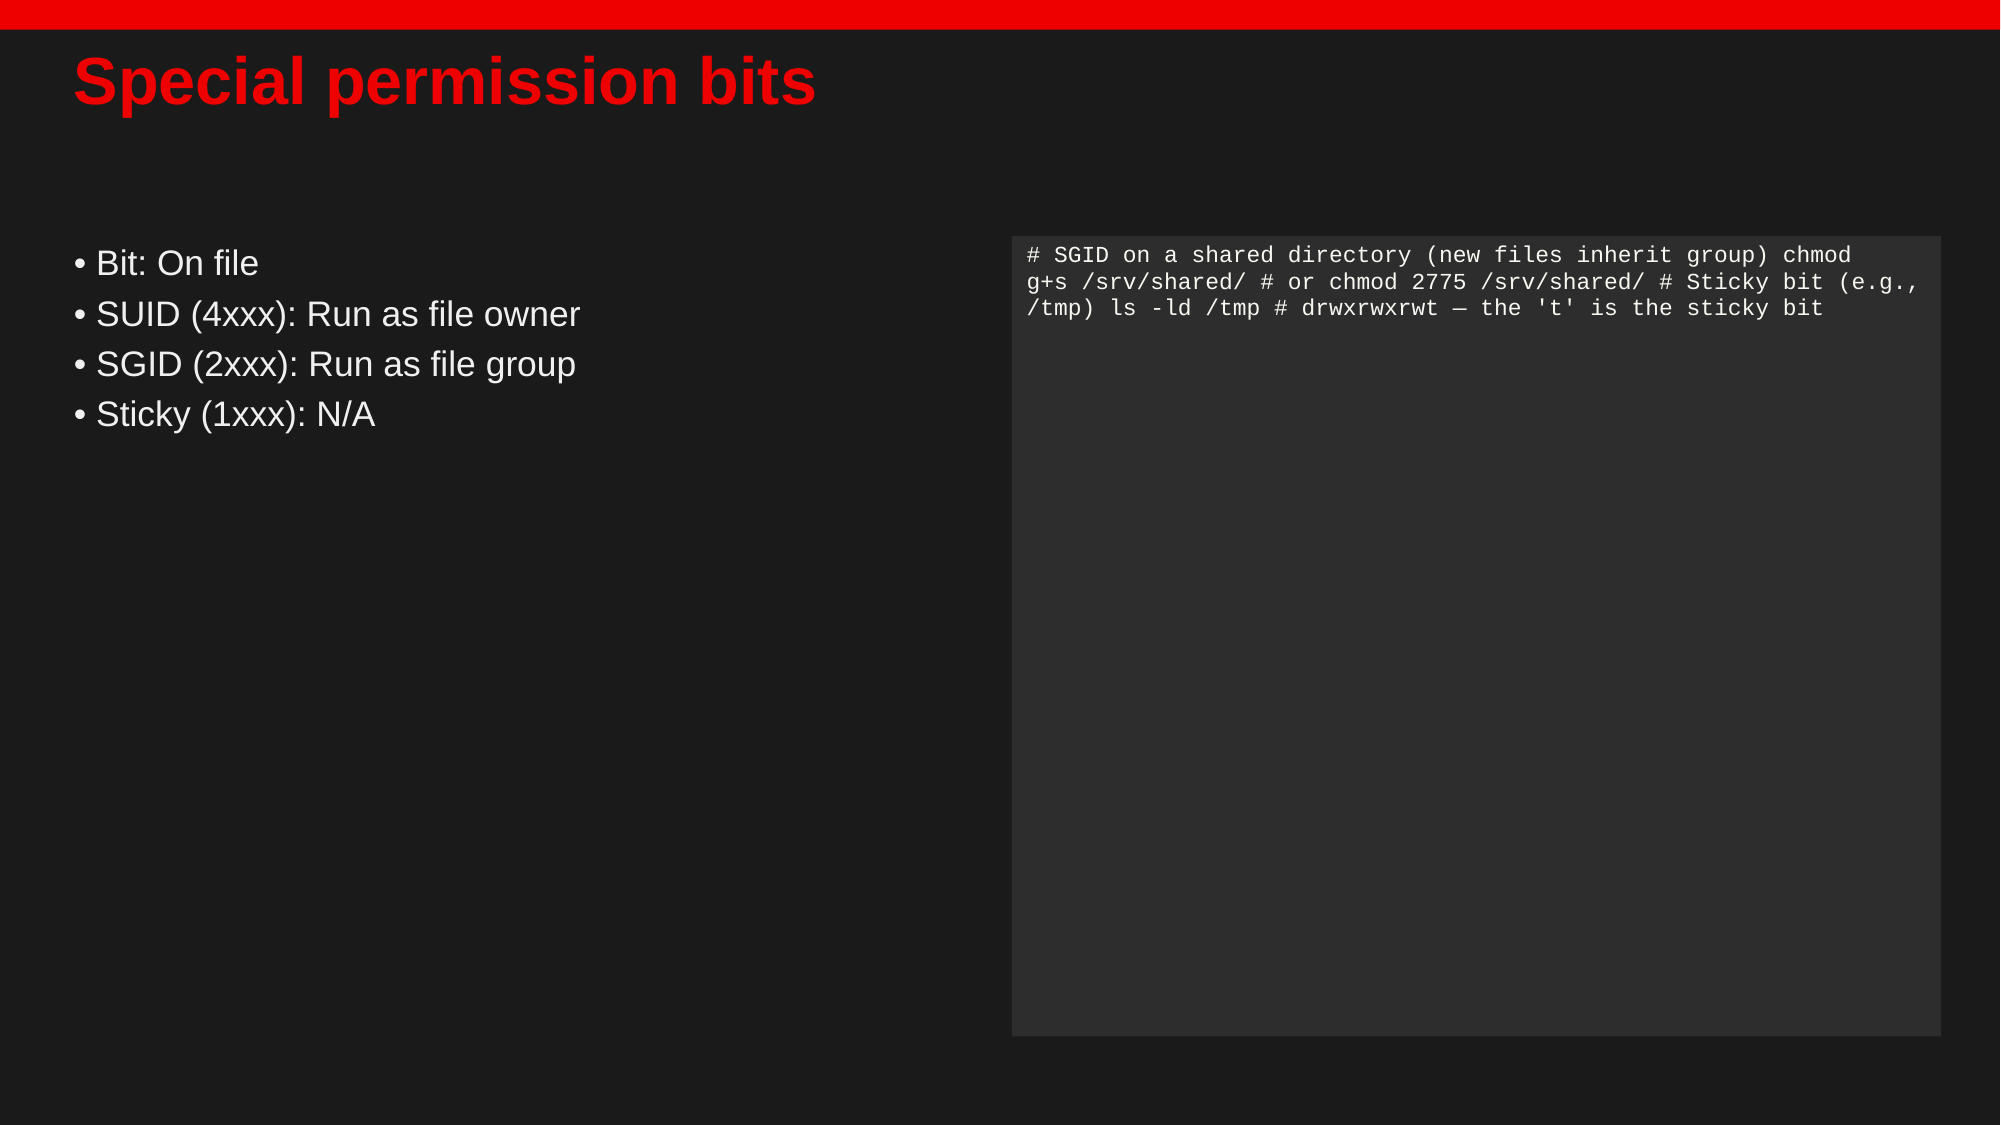

Special permission bits
• Bit: On file
• SUID (4xxx): Run as file owner
• SGID (2xxx): Run as file group
• Sticky (1xxx): N/A
# SGID on a shared directory (new files inherit group) chmod g+s /srv/shared/ # or chmod 2775 /srv/shared/ # Sticky bit (e.g., /tmp) ls -ld /tmp # drwxrwxrwt — the 't' is the sticky bit